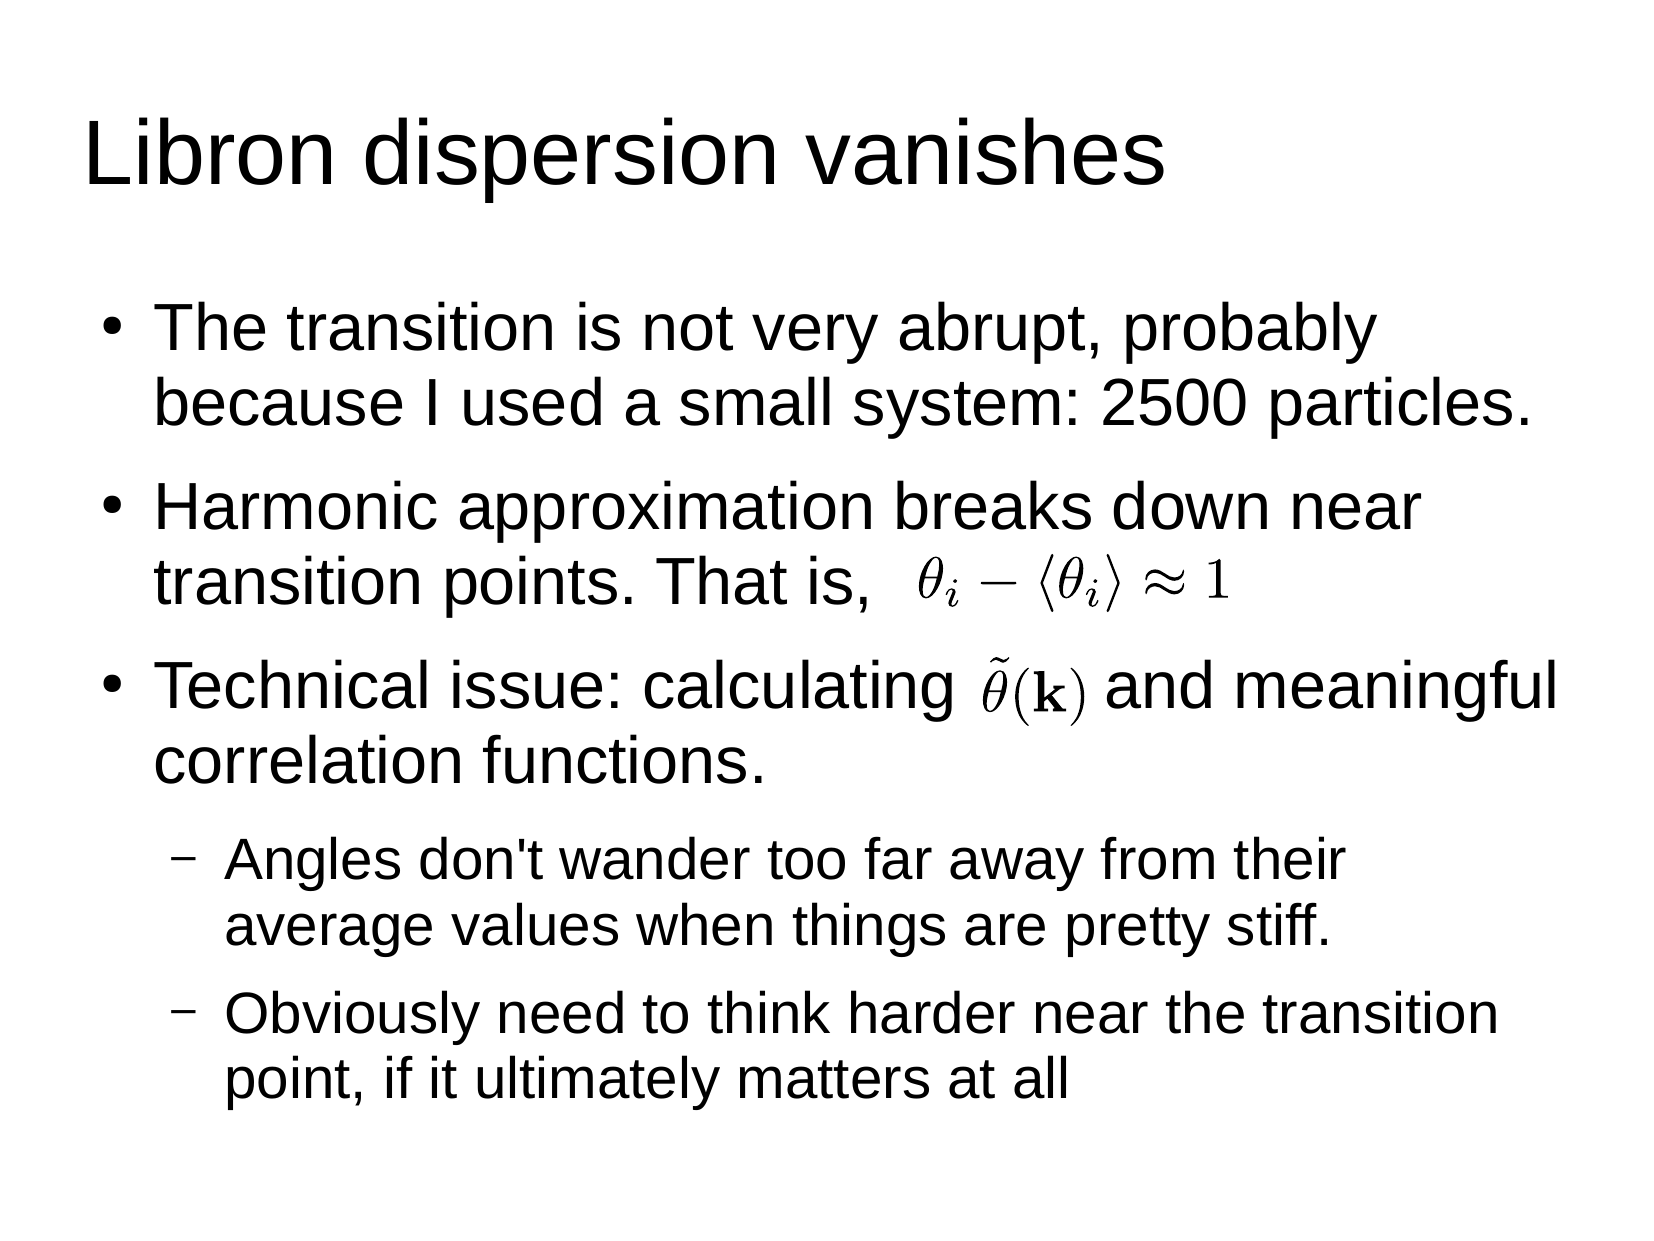

# Libron dispersion vanishes
The transition is not very abrupt, probably because I used a small system: 2500 particles.
Harmonic approximation breaks down near transition points. That is,
Technical issue: calculating and meaningful correlation functions.
Angles don't wander too far away from their average values when things are pretty stiff.
Obviously need to think harder near the transition point, if it ultimately matters at all